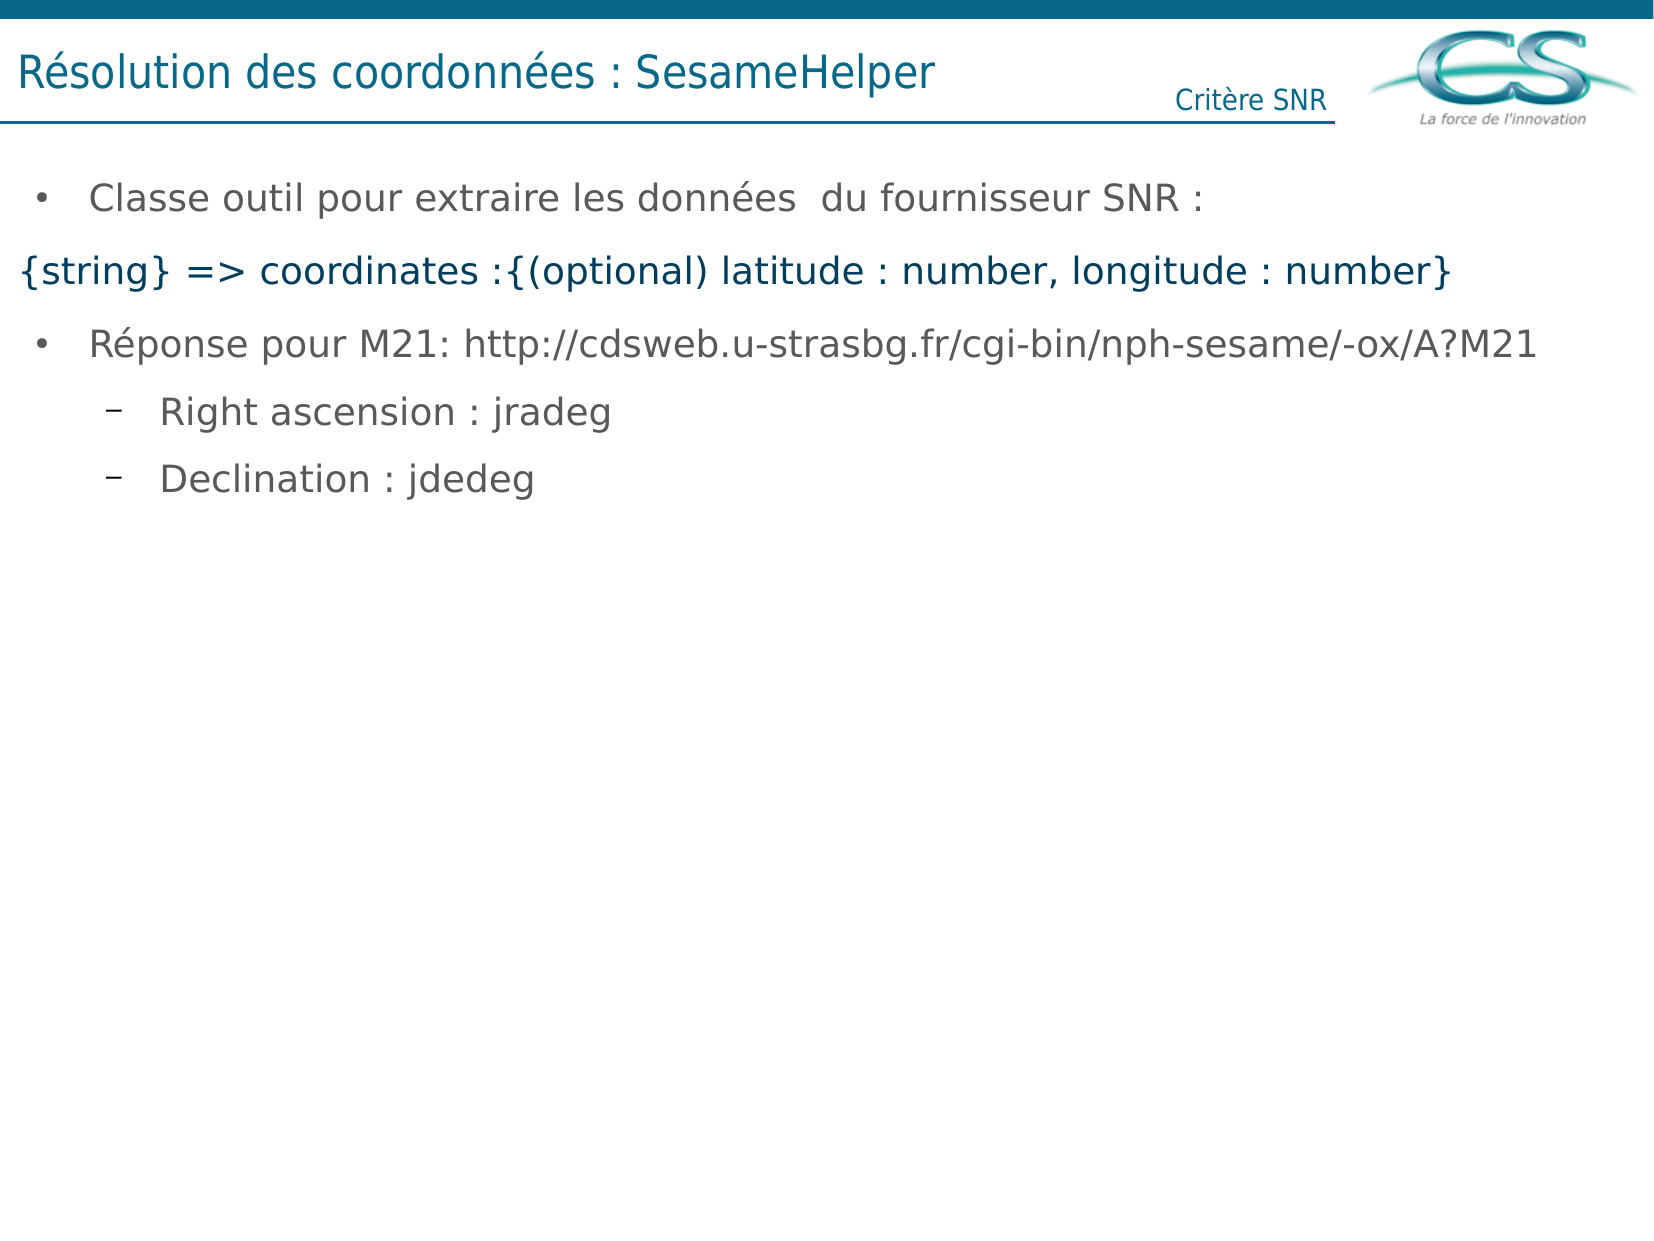

Résolution des coordonnées : SesameHelper
Critère SNR
# Classe outil pour extraire les données du fournisseur SNR :
{string} => coordinates :{(optional) latitude : number, longitude : number}
Réponse pour M21: http://cdsweb.u-strasbg.fr/cgi-bin/nph-sesame/-ox/A?M21
Right ascension : jradeg
Declination : jdedeg